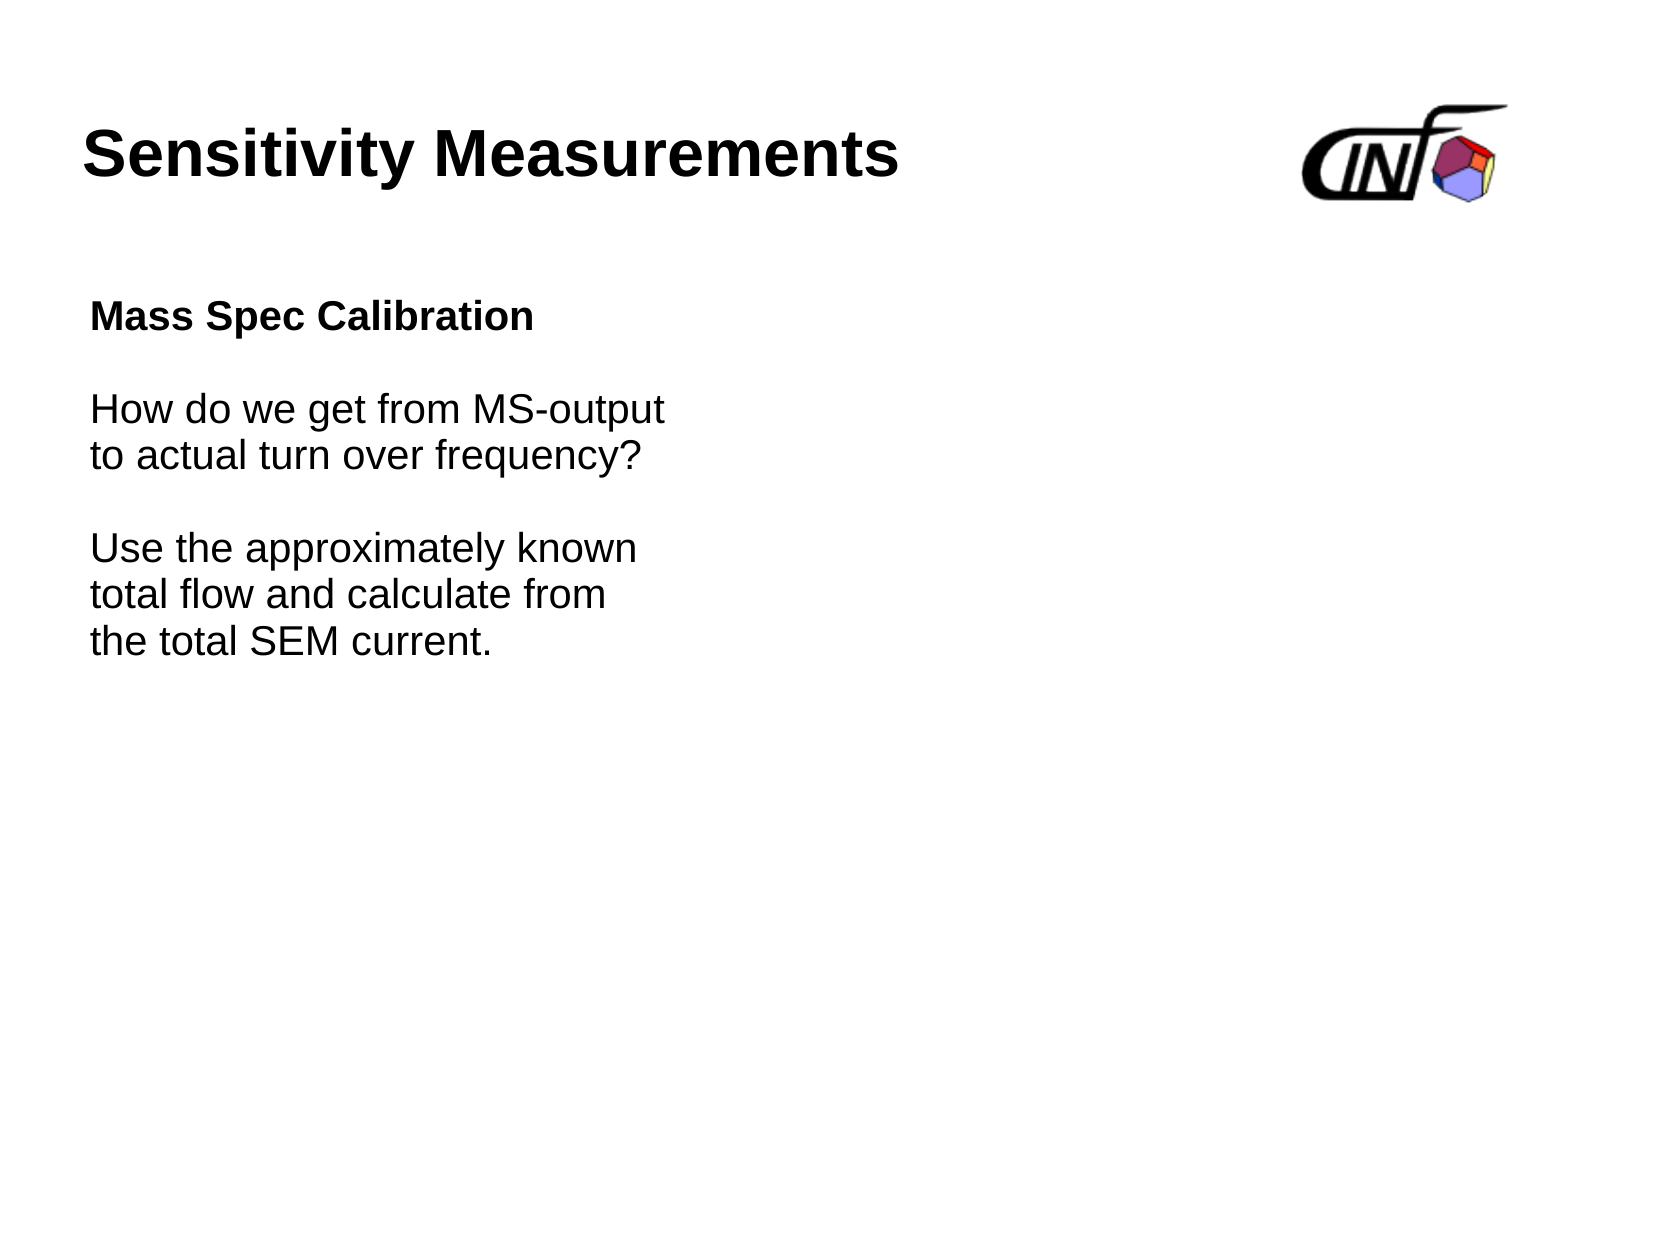

# Sensitivity Measurements
Mass Spec Calibration
How do we get from MS-output to actual turn over frequency?
Use the approximately known total flow and calculate from the total SEM current.